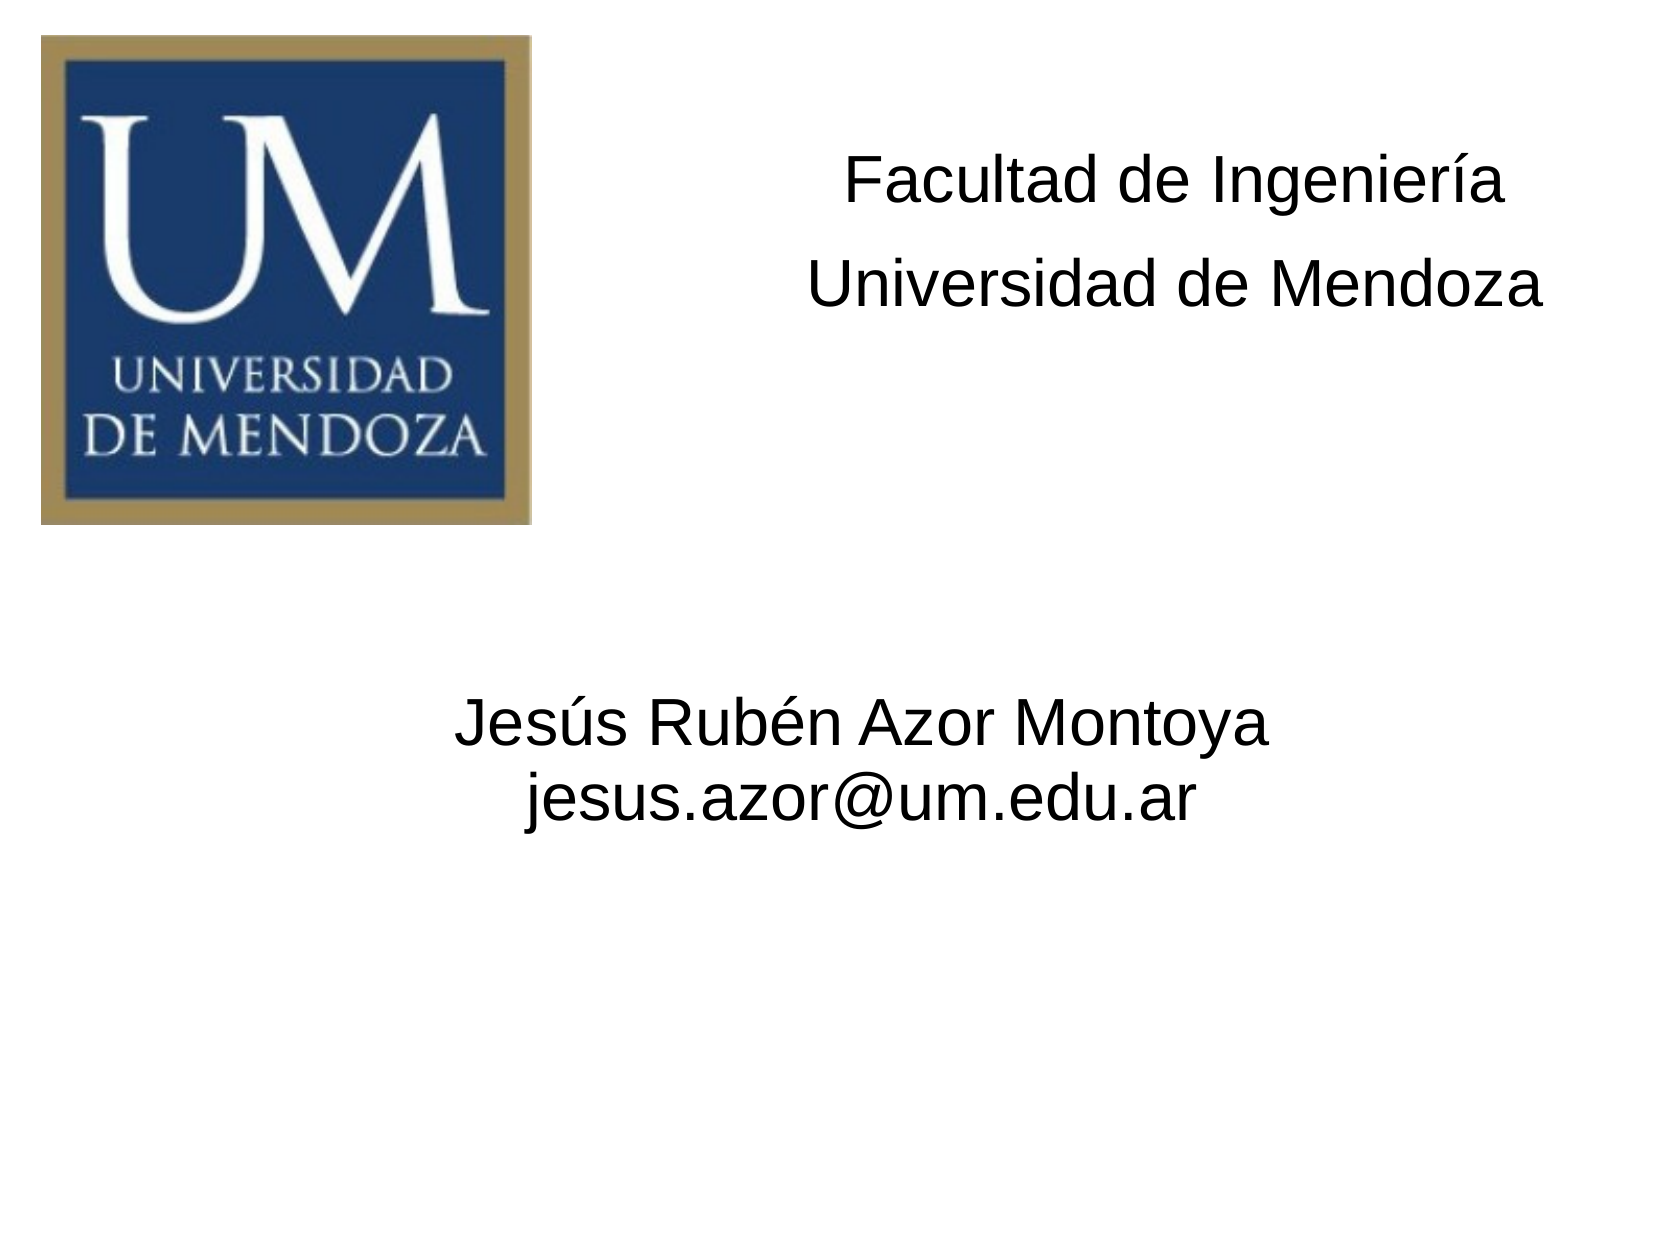

Facultad de Ingeniería
Universidad de Mendoza
# Jesús Rubén Azor Montoya jesus.azor@um.edu.ar